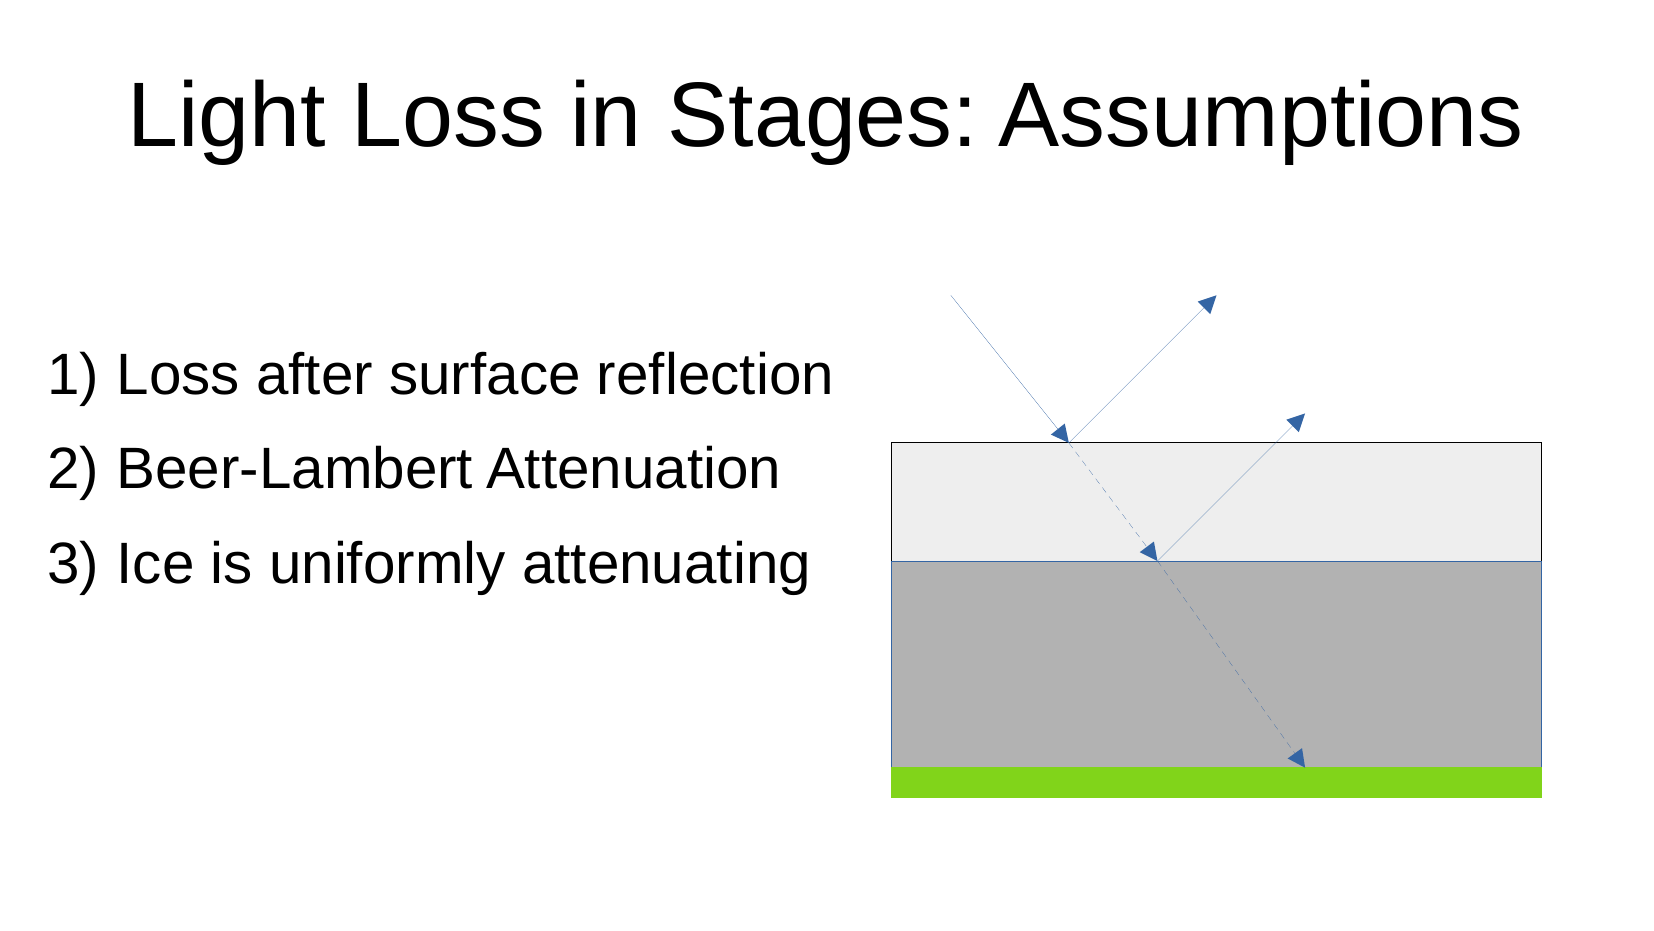

# Light Loss in Stages: Assumptions
 Loss after surface reflection
 Beer-Lambert Attenuation
 Ice is uniformly attenuating